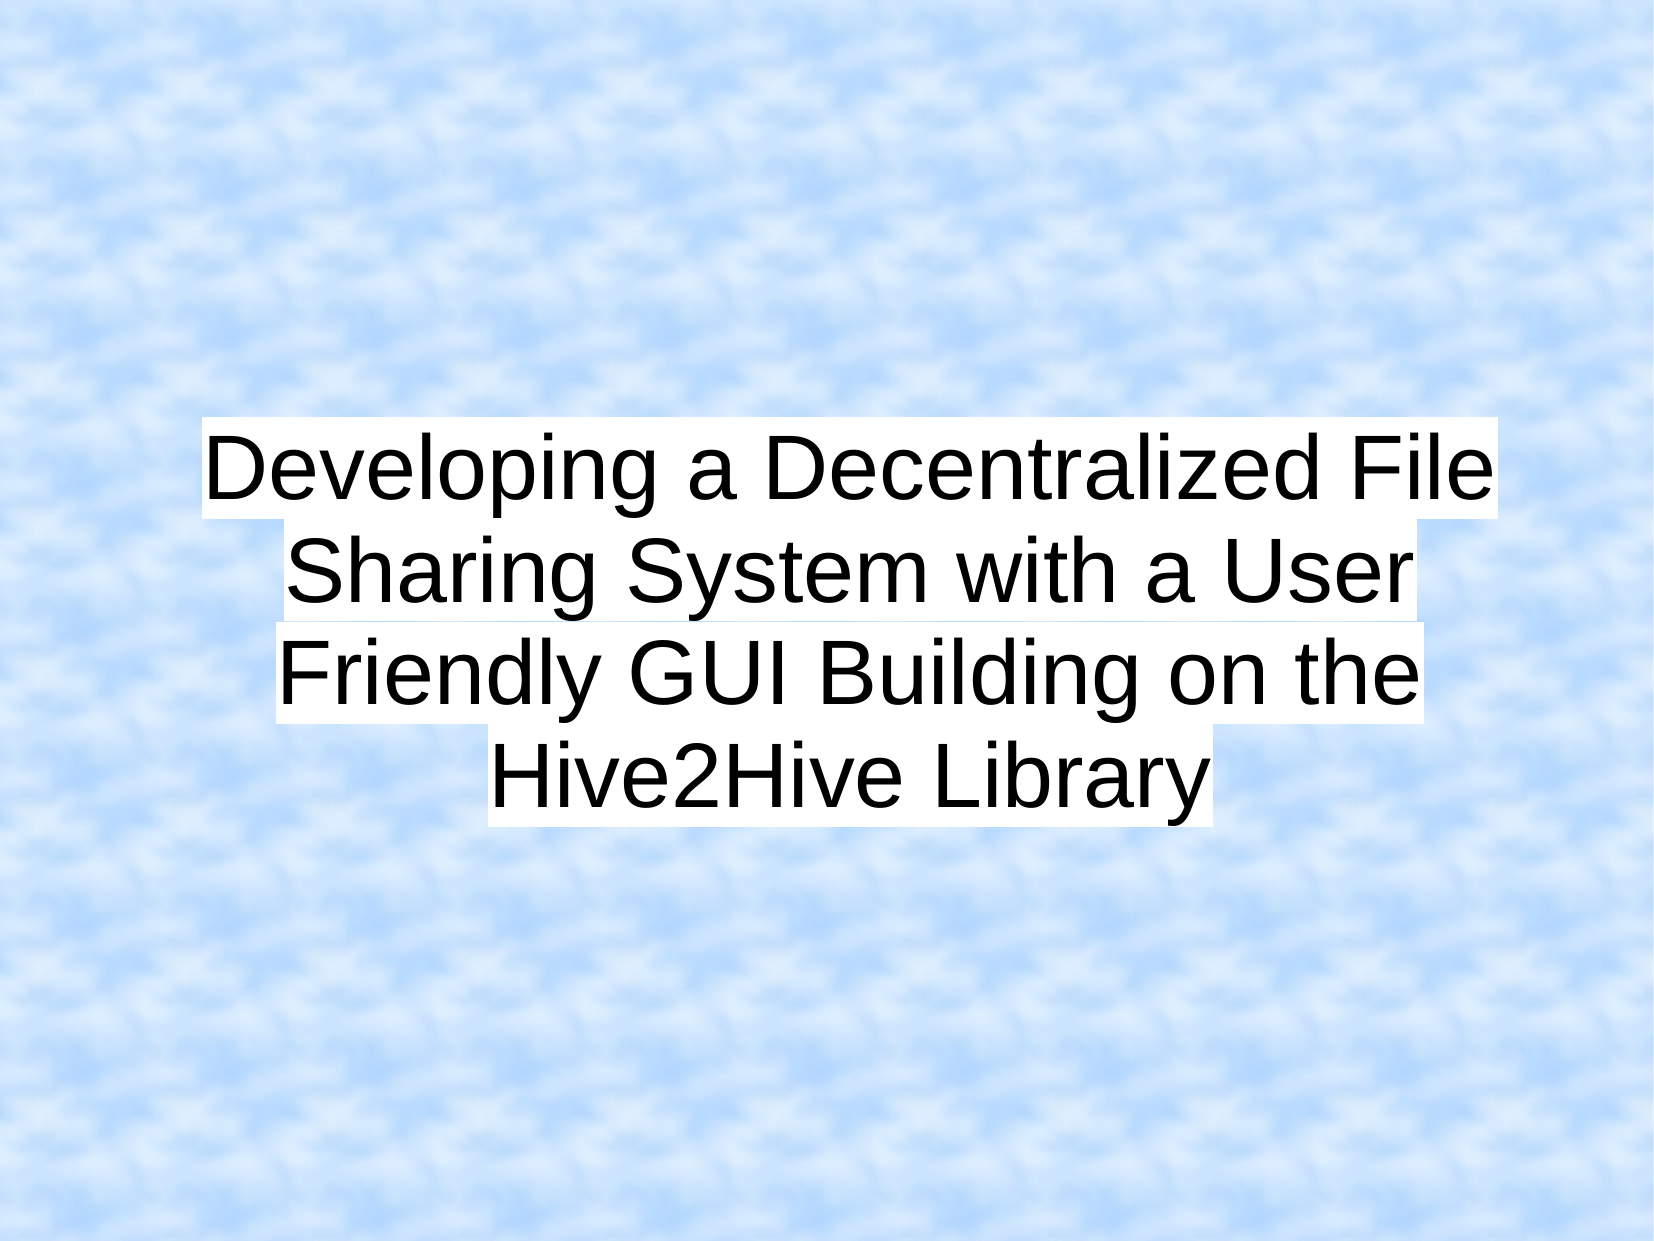

# Developing a Decentralized File Sharing System with a User Friendly GUI Building on the Hive2Hive Library